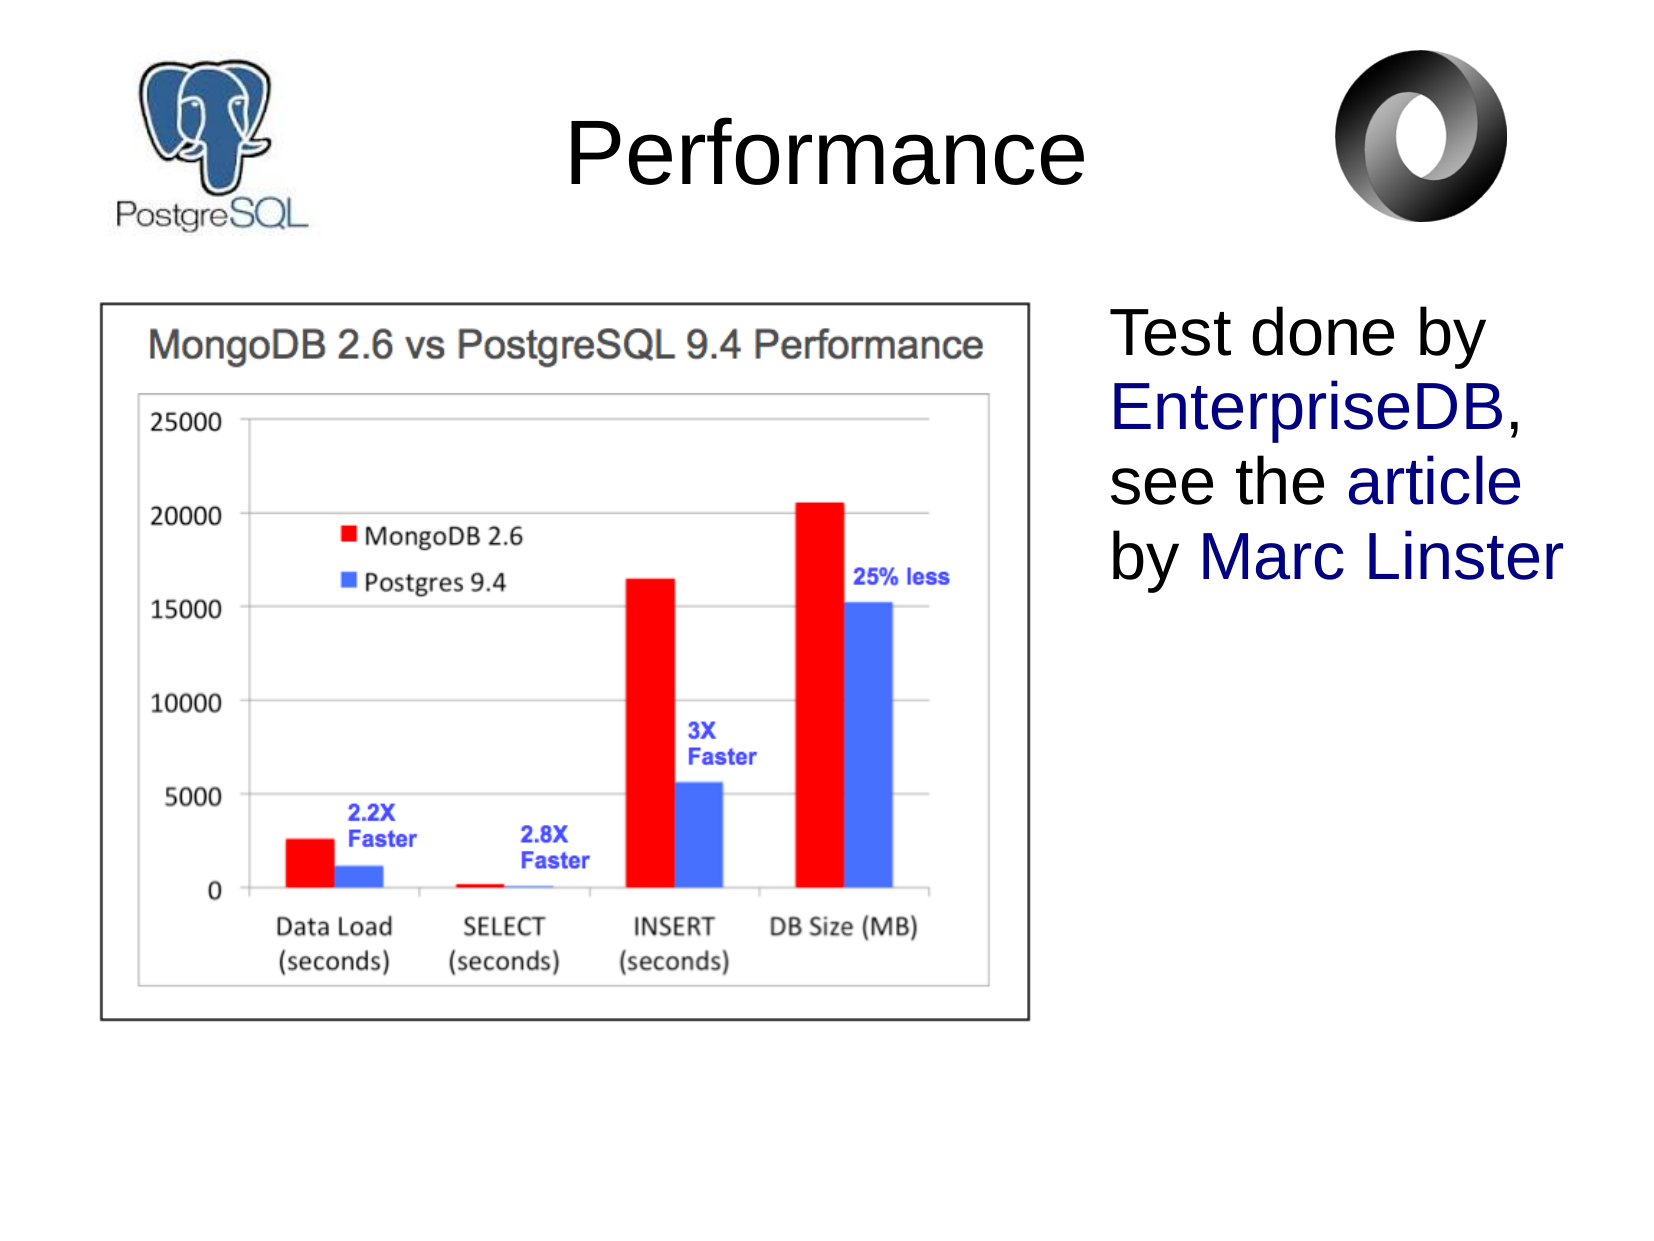

# Performance
Test done by EnterpriseDB, see the article by Marc Linster